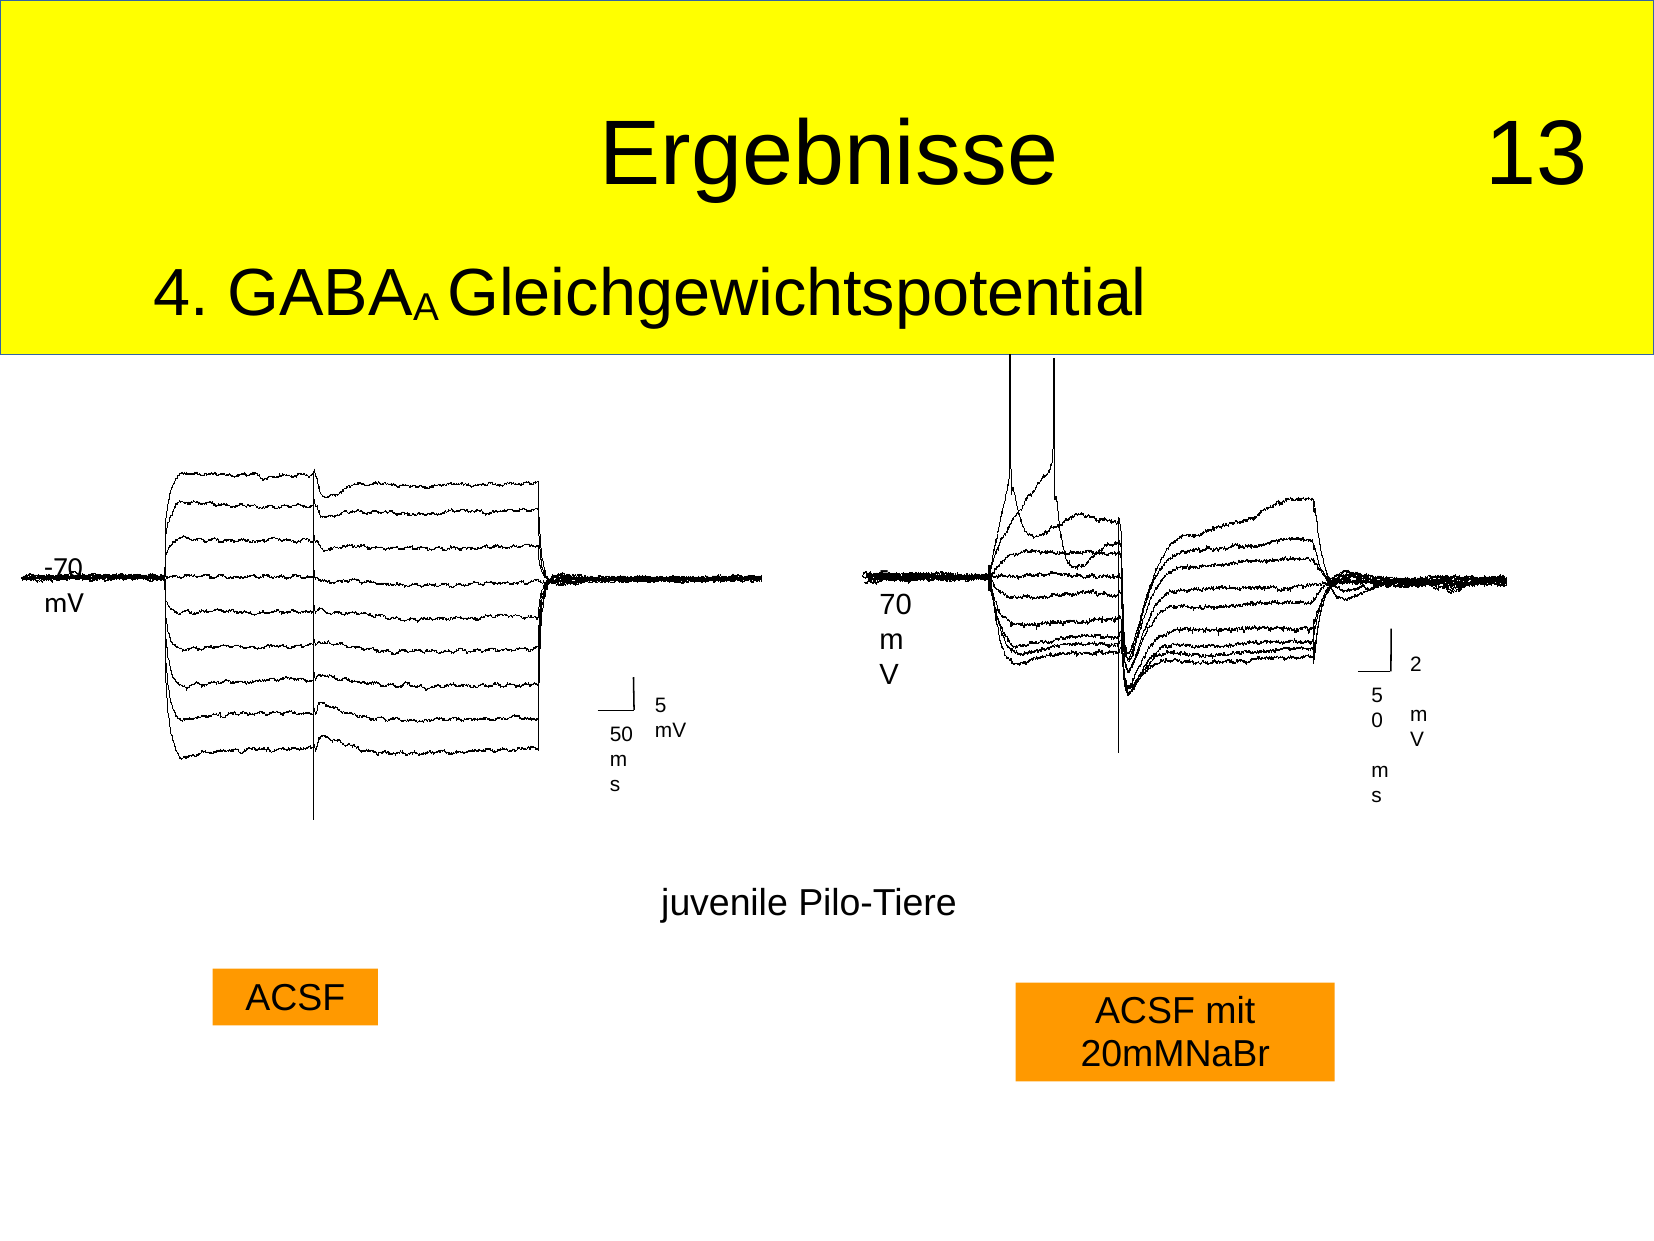

# Ergebnisse
4. GABAA Gleichgewichtspotential
2 mV
50 ms
-70 mV
-70 mV
5 mV
50 ms
juvenile Pilo-Tiere
ACSF
ACSF mit 20mMNaBr